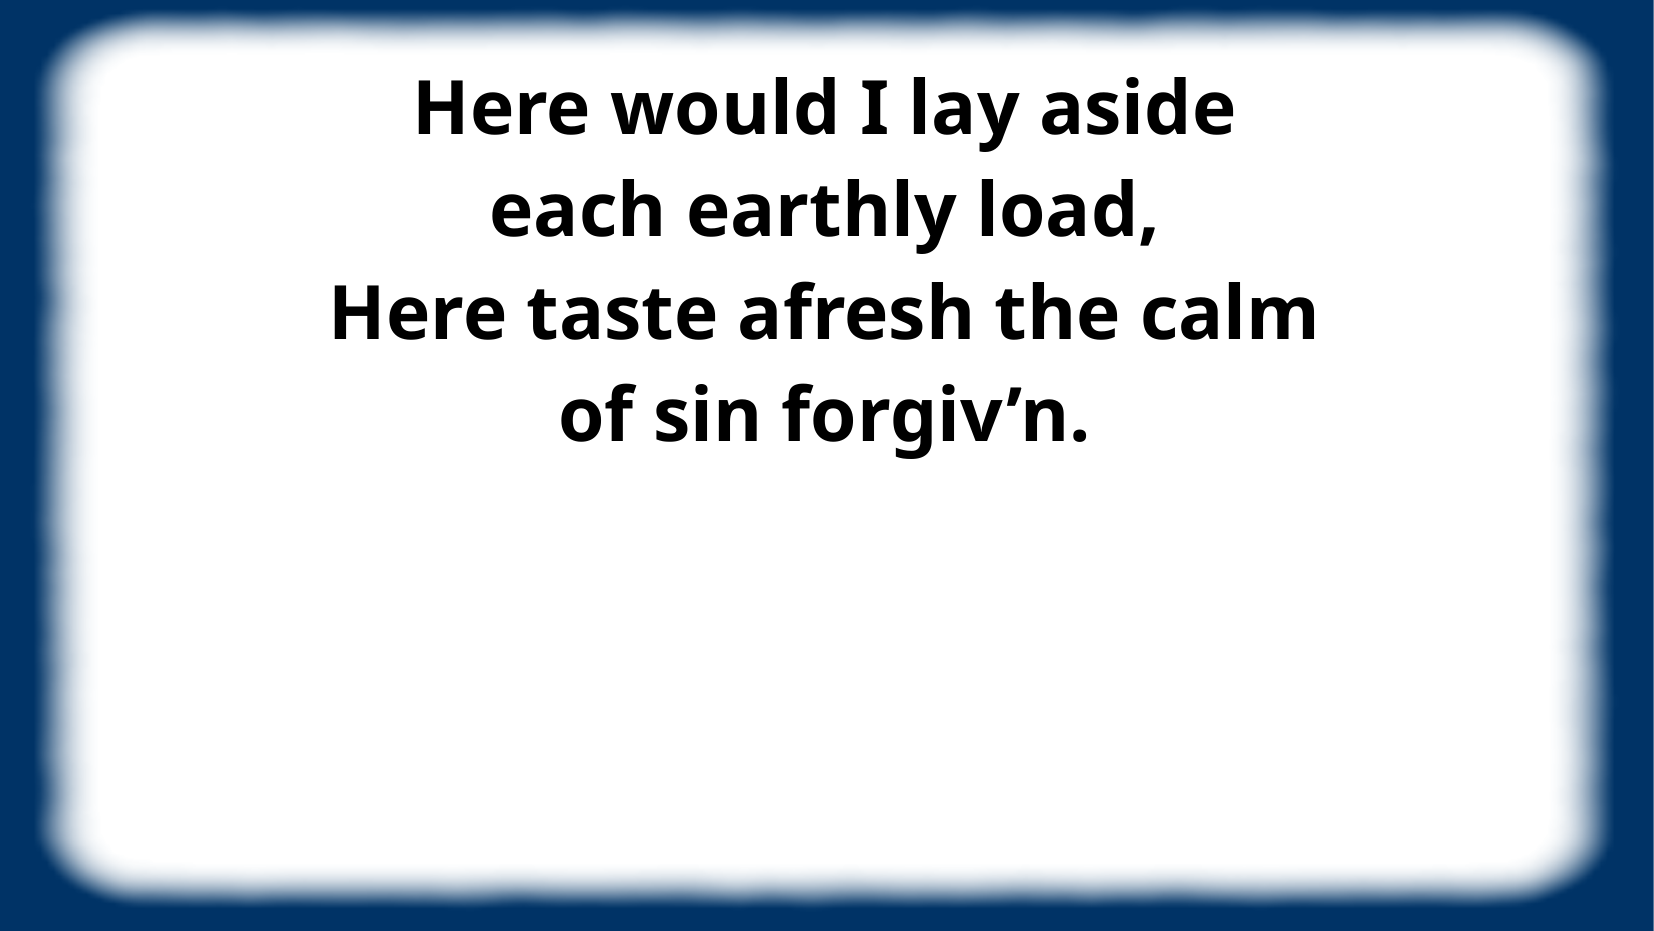

Here would I lay aside
each earthly load,
Here taste afresh the calm
of sin forgiv’n.